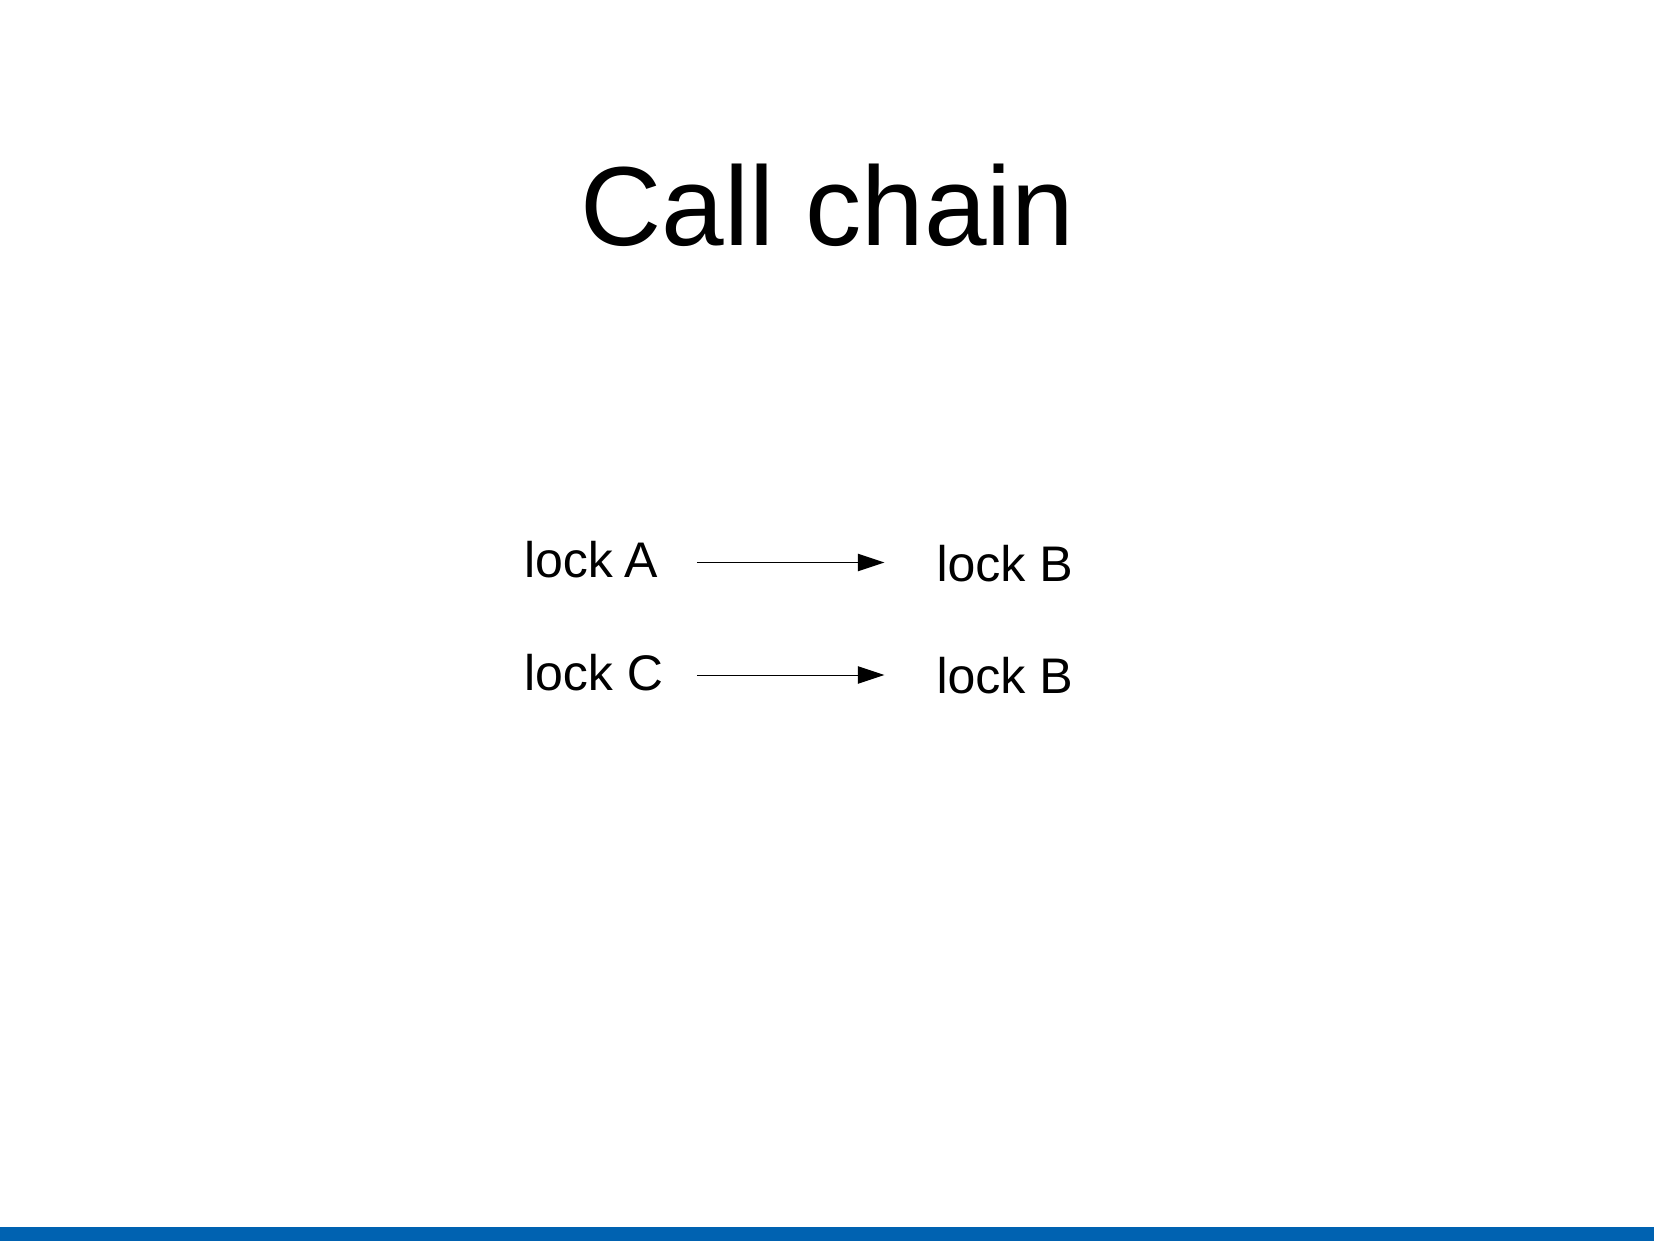

# Call chain
lock A
lock B
lock C
lock B